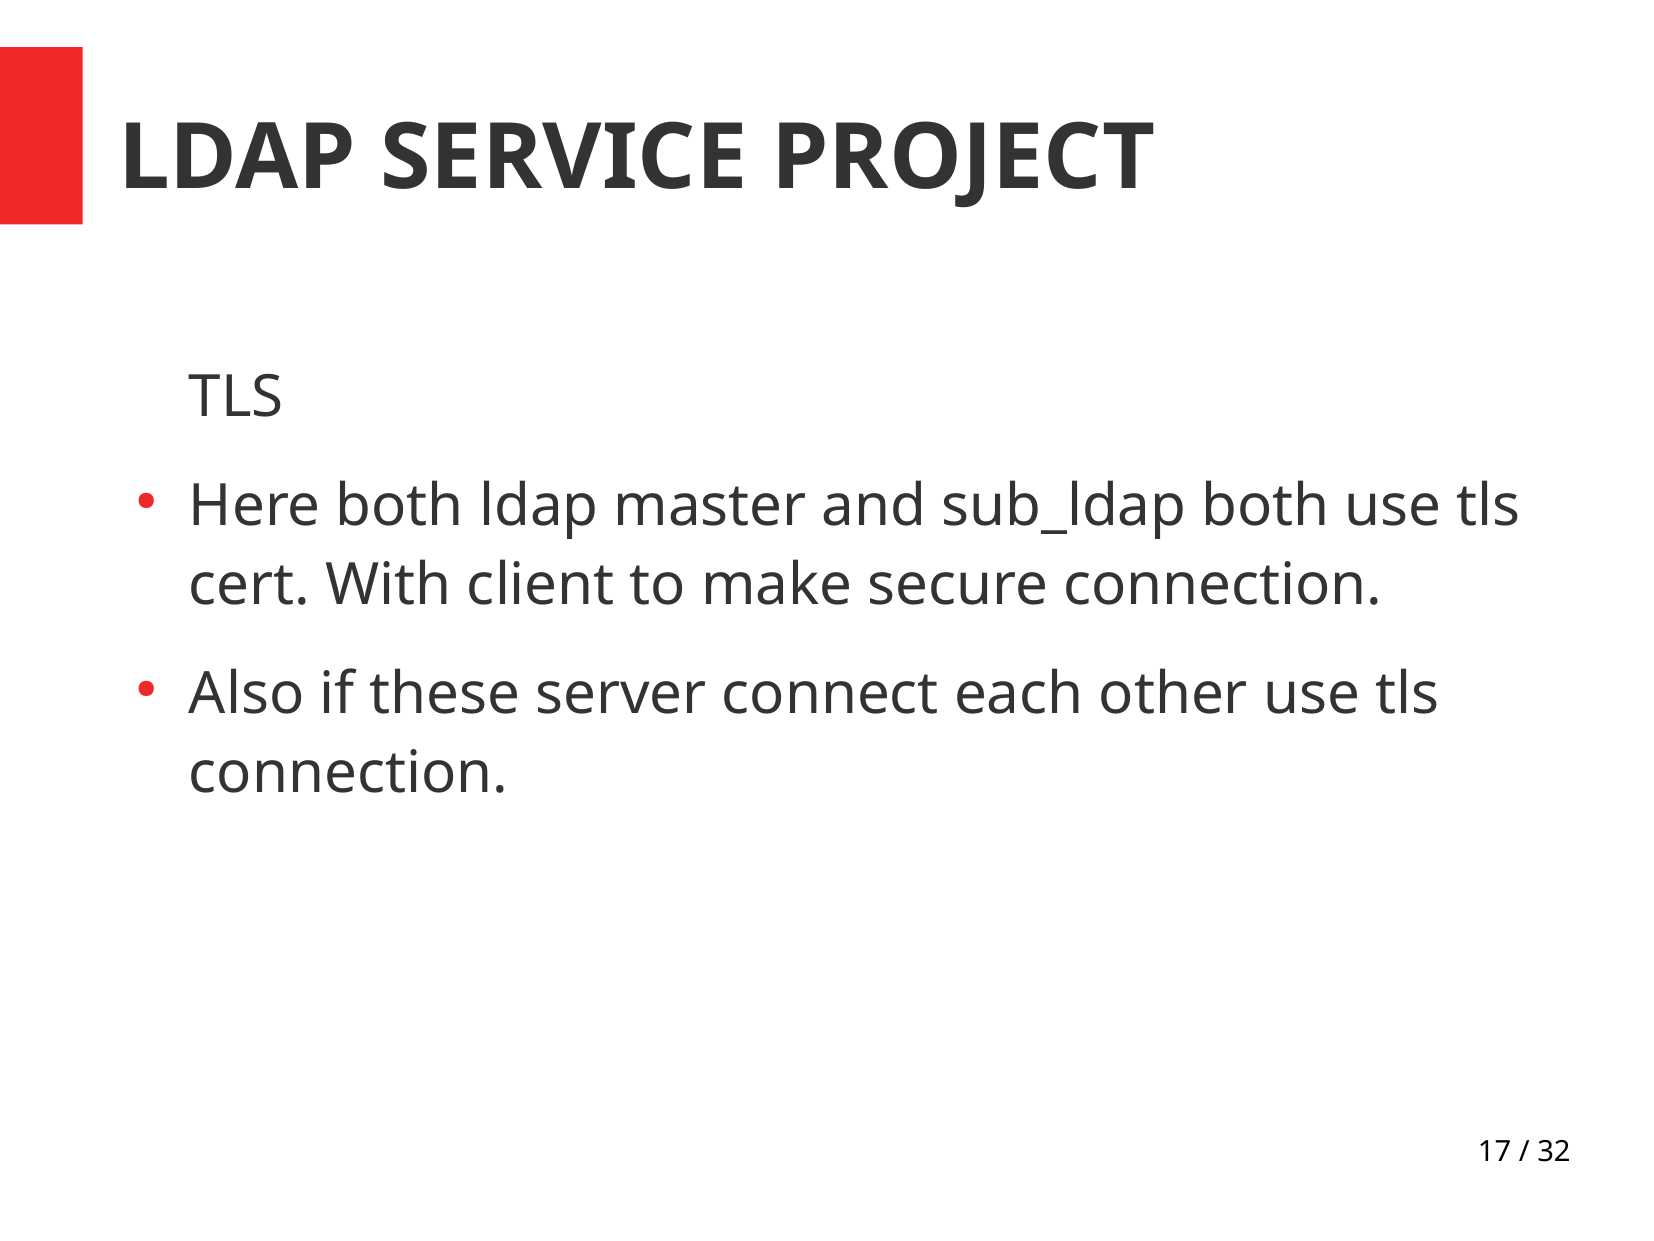

# LDAP SERVICE PROJECT
TLS
Here both ldap master and sub_ldap both use tls cert. With client to make secure connection.
Also if these server connect each other use tls connection.
17